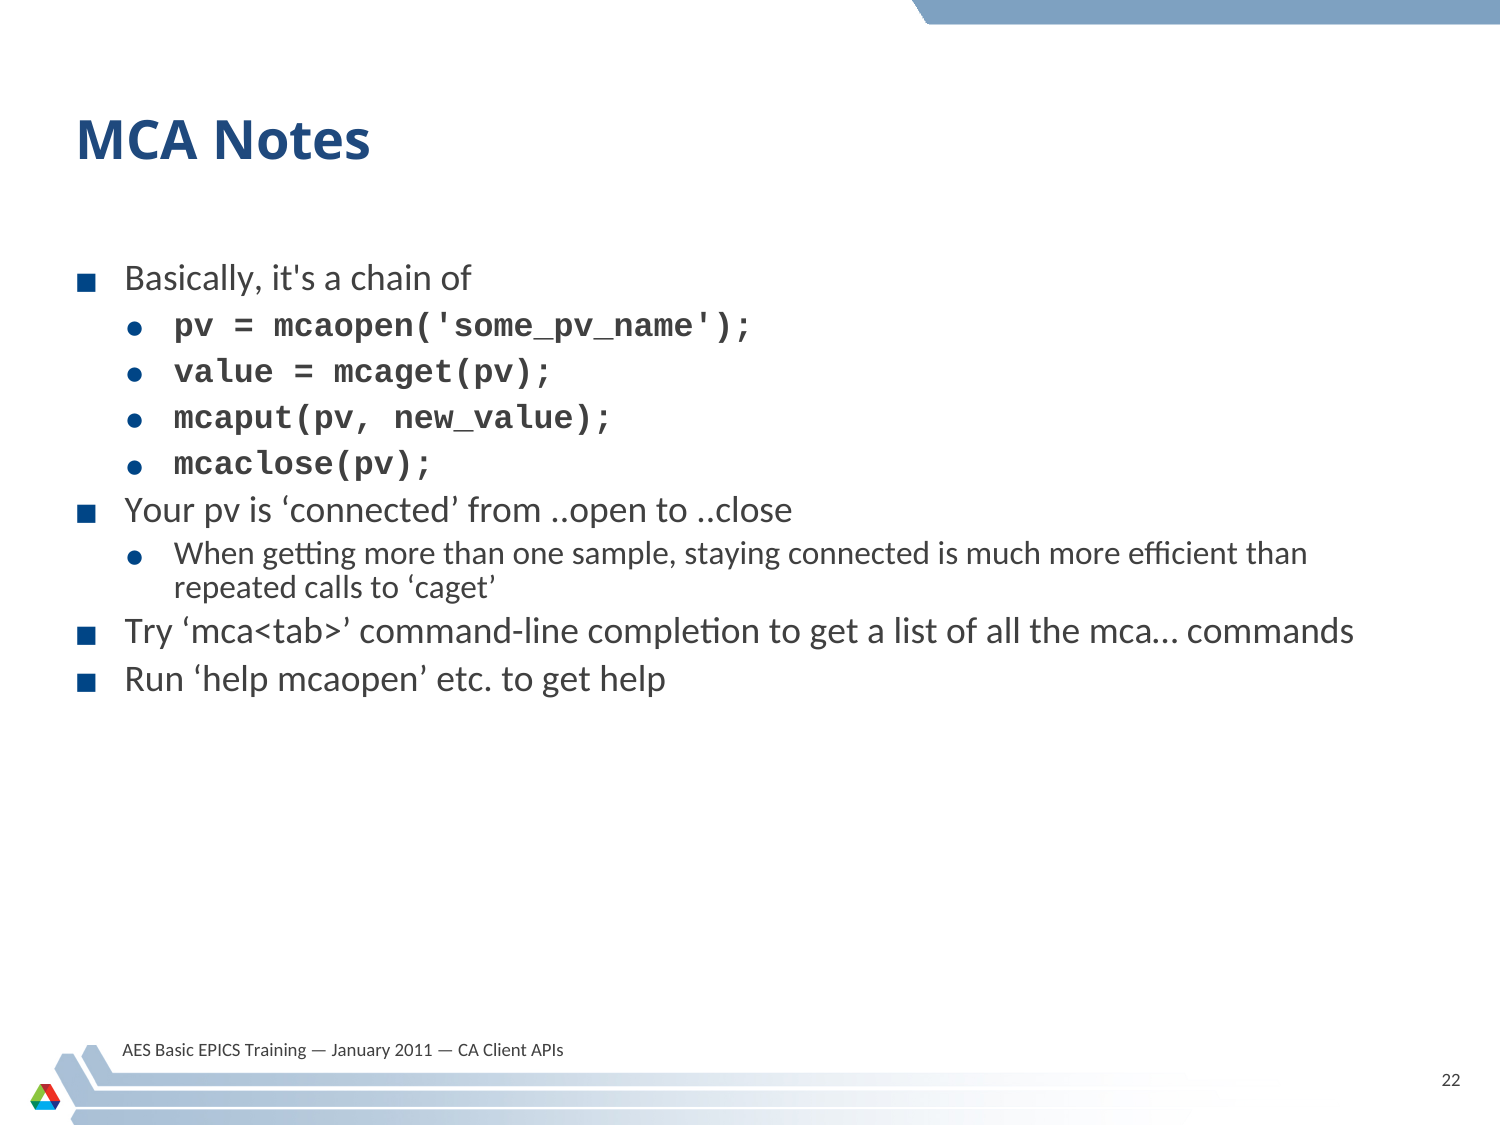

# MCA Notes
Basically, it's a chain of
pv = mcaopen('some_pv_name');
value = mcaget(pv);
mcaput(pv, new_value);
mcaclose(pv);
Your pv is ‘connected’ from ..open to ..close
When getting more than one sample, staying connected is much more efficient than repeated calls to ‘caget’
Try ‘mca<tab>’ command-line completion to get a list of all the mca… commands
Run ‘help mcaopen’ etc. to get help
AES Basic EPICS Training — January 2011 — CA Client APIs
22